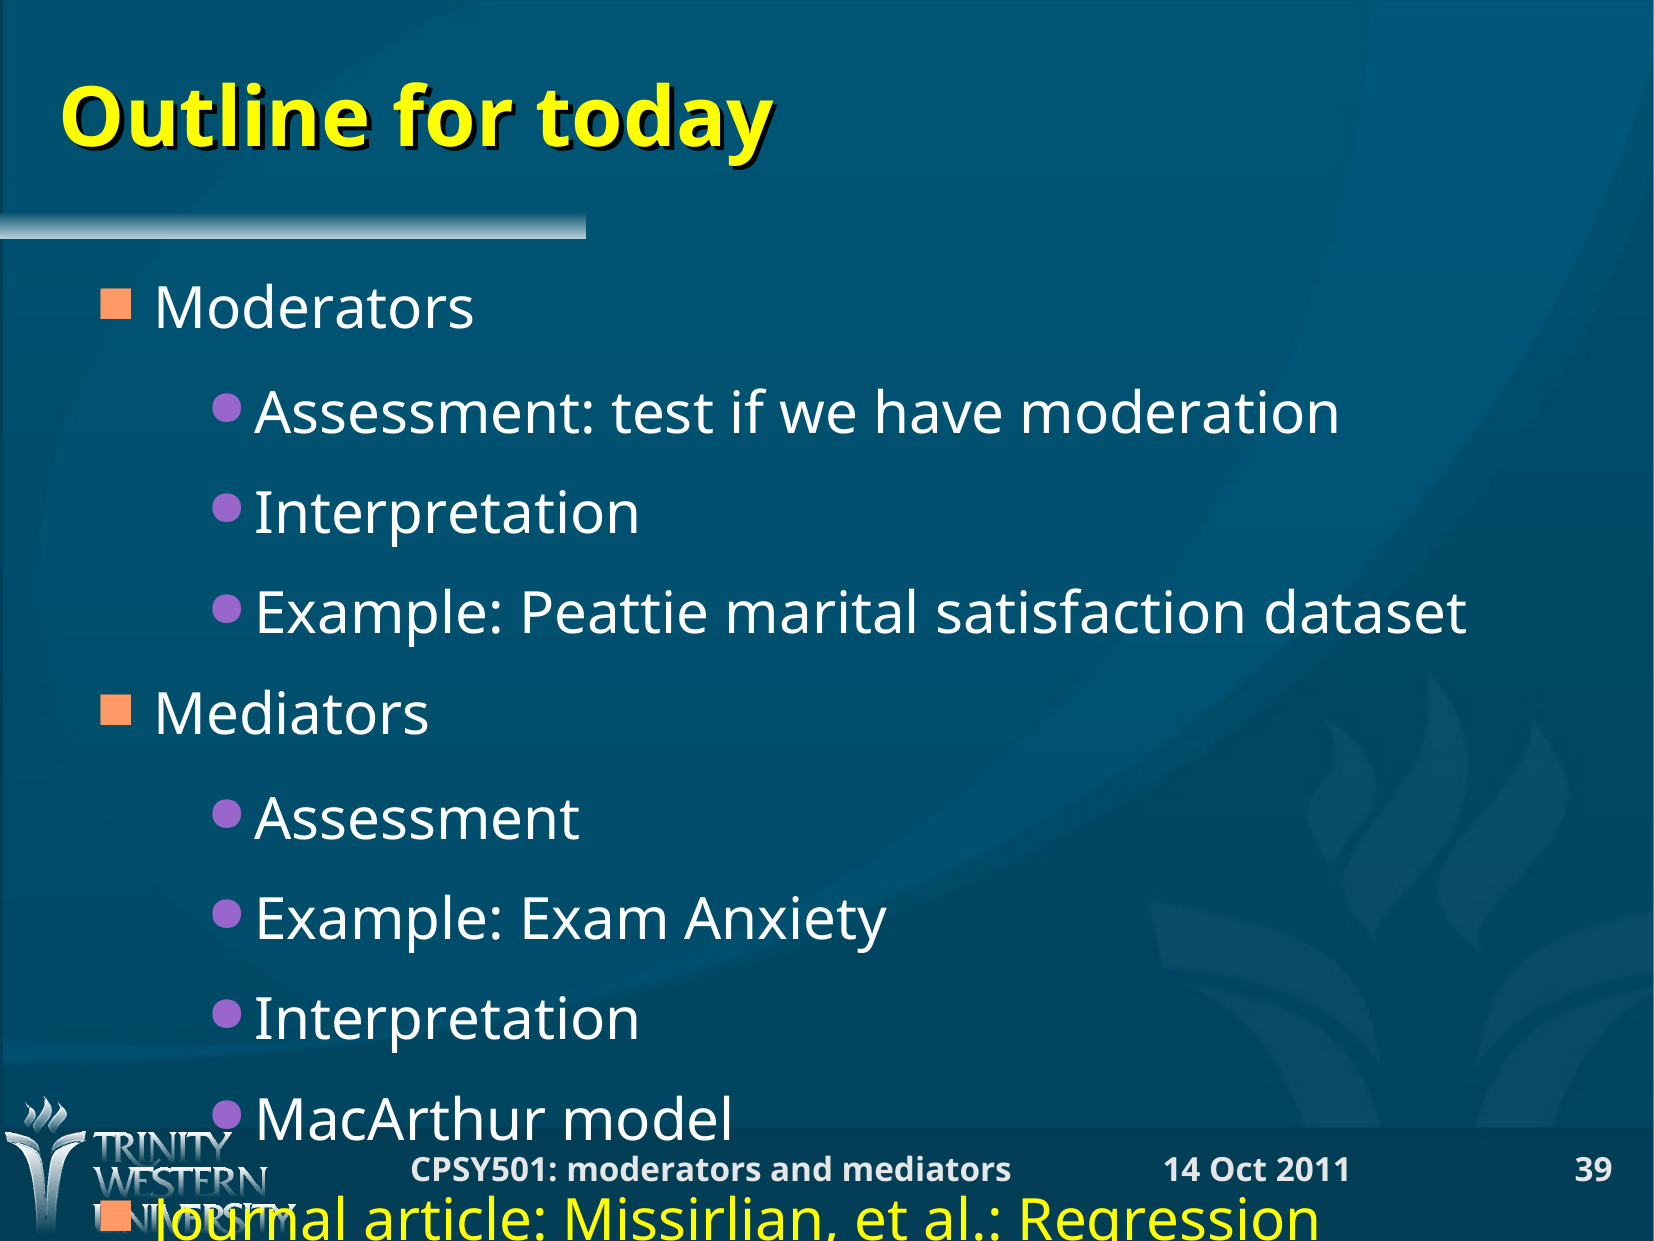

# Outline for today
Moderators
Assessment: test if we have moderation
Interpretation
Example: Peattie marital satisfaction dataset
Mediators
Assessment
Example: Exam Anxiety
Interpretation
MacArthur model
Journal article: Missirlian, et al.: Regression
CPSY501: moderators and mediators
14 Oct 2011
39